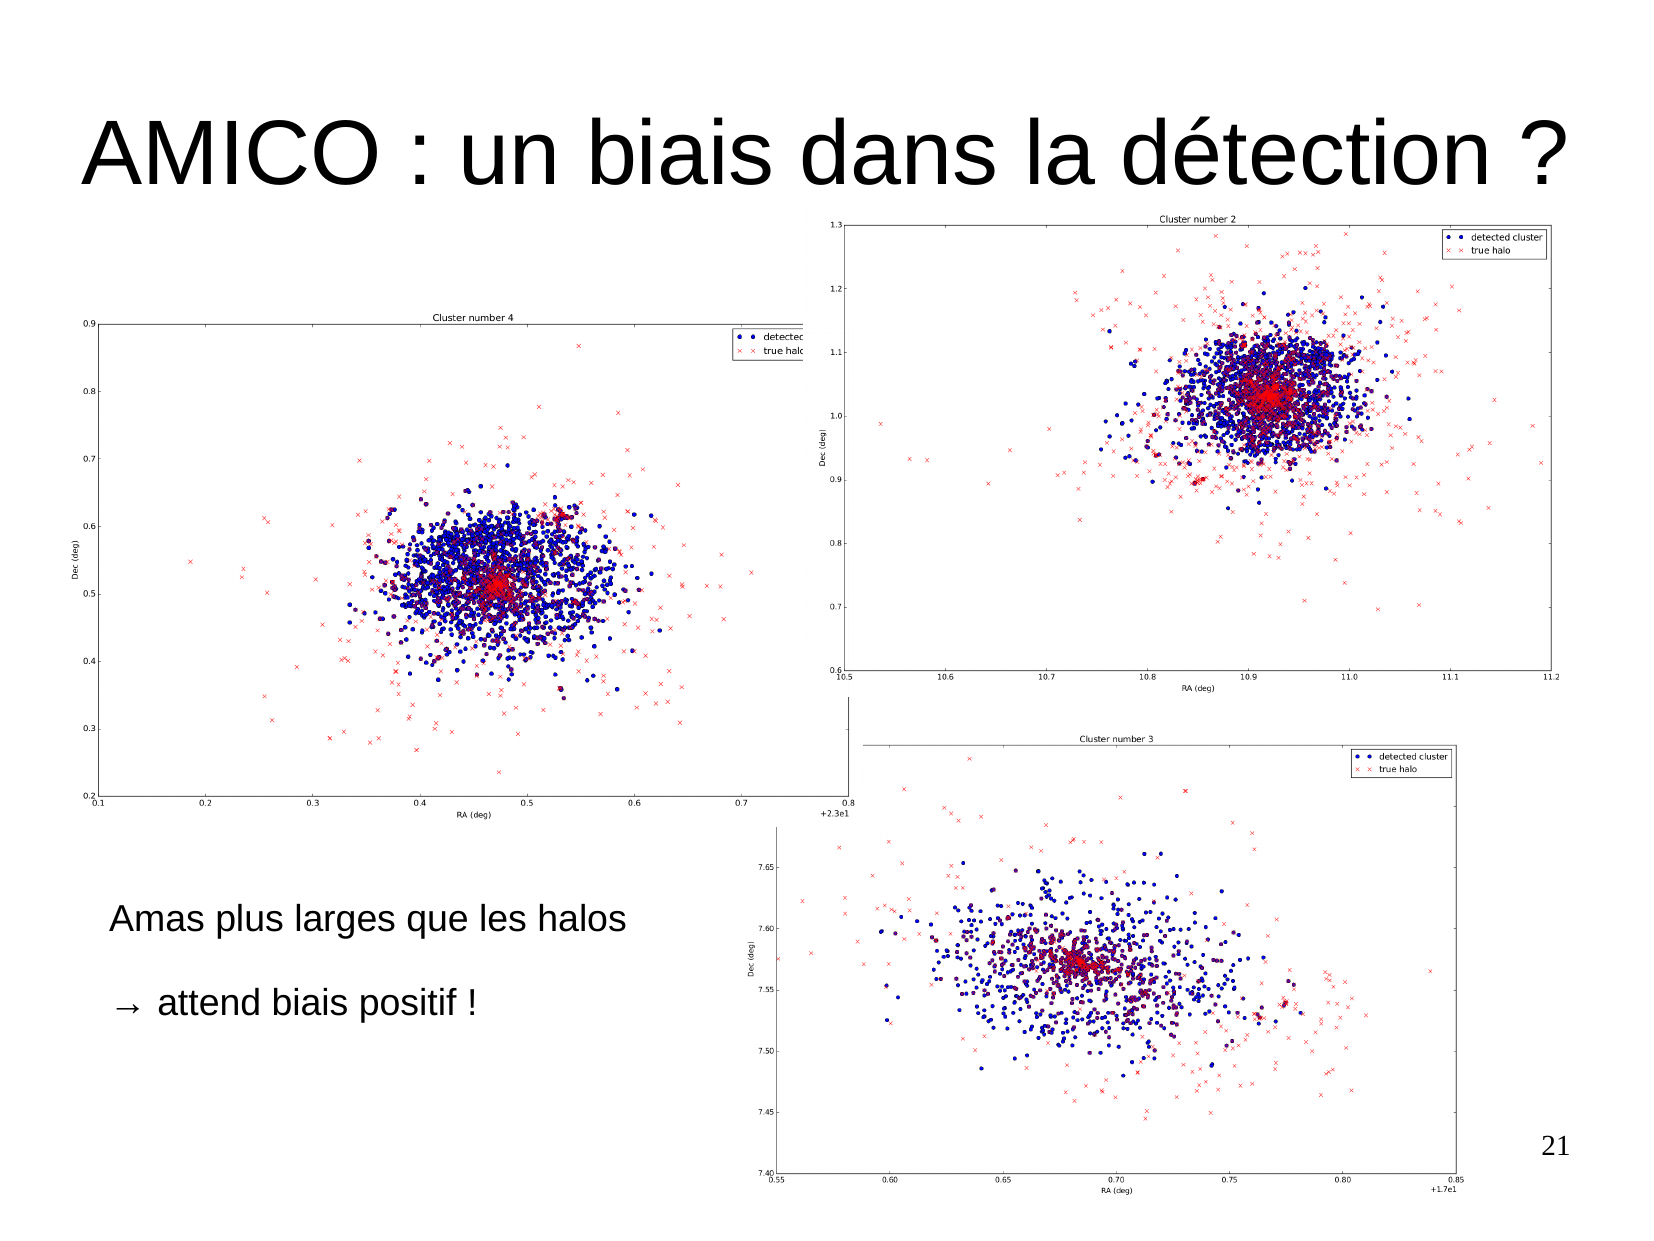

# AMICO : un biais dans la détection ?
Amas plus larges que les halos
→ attend biais positif !
21